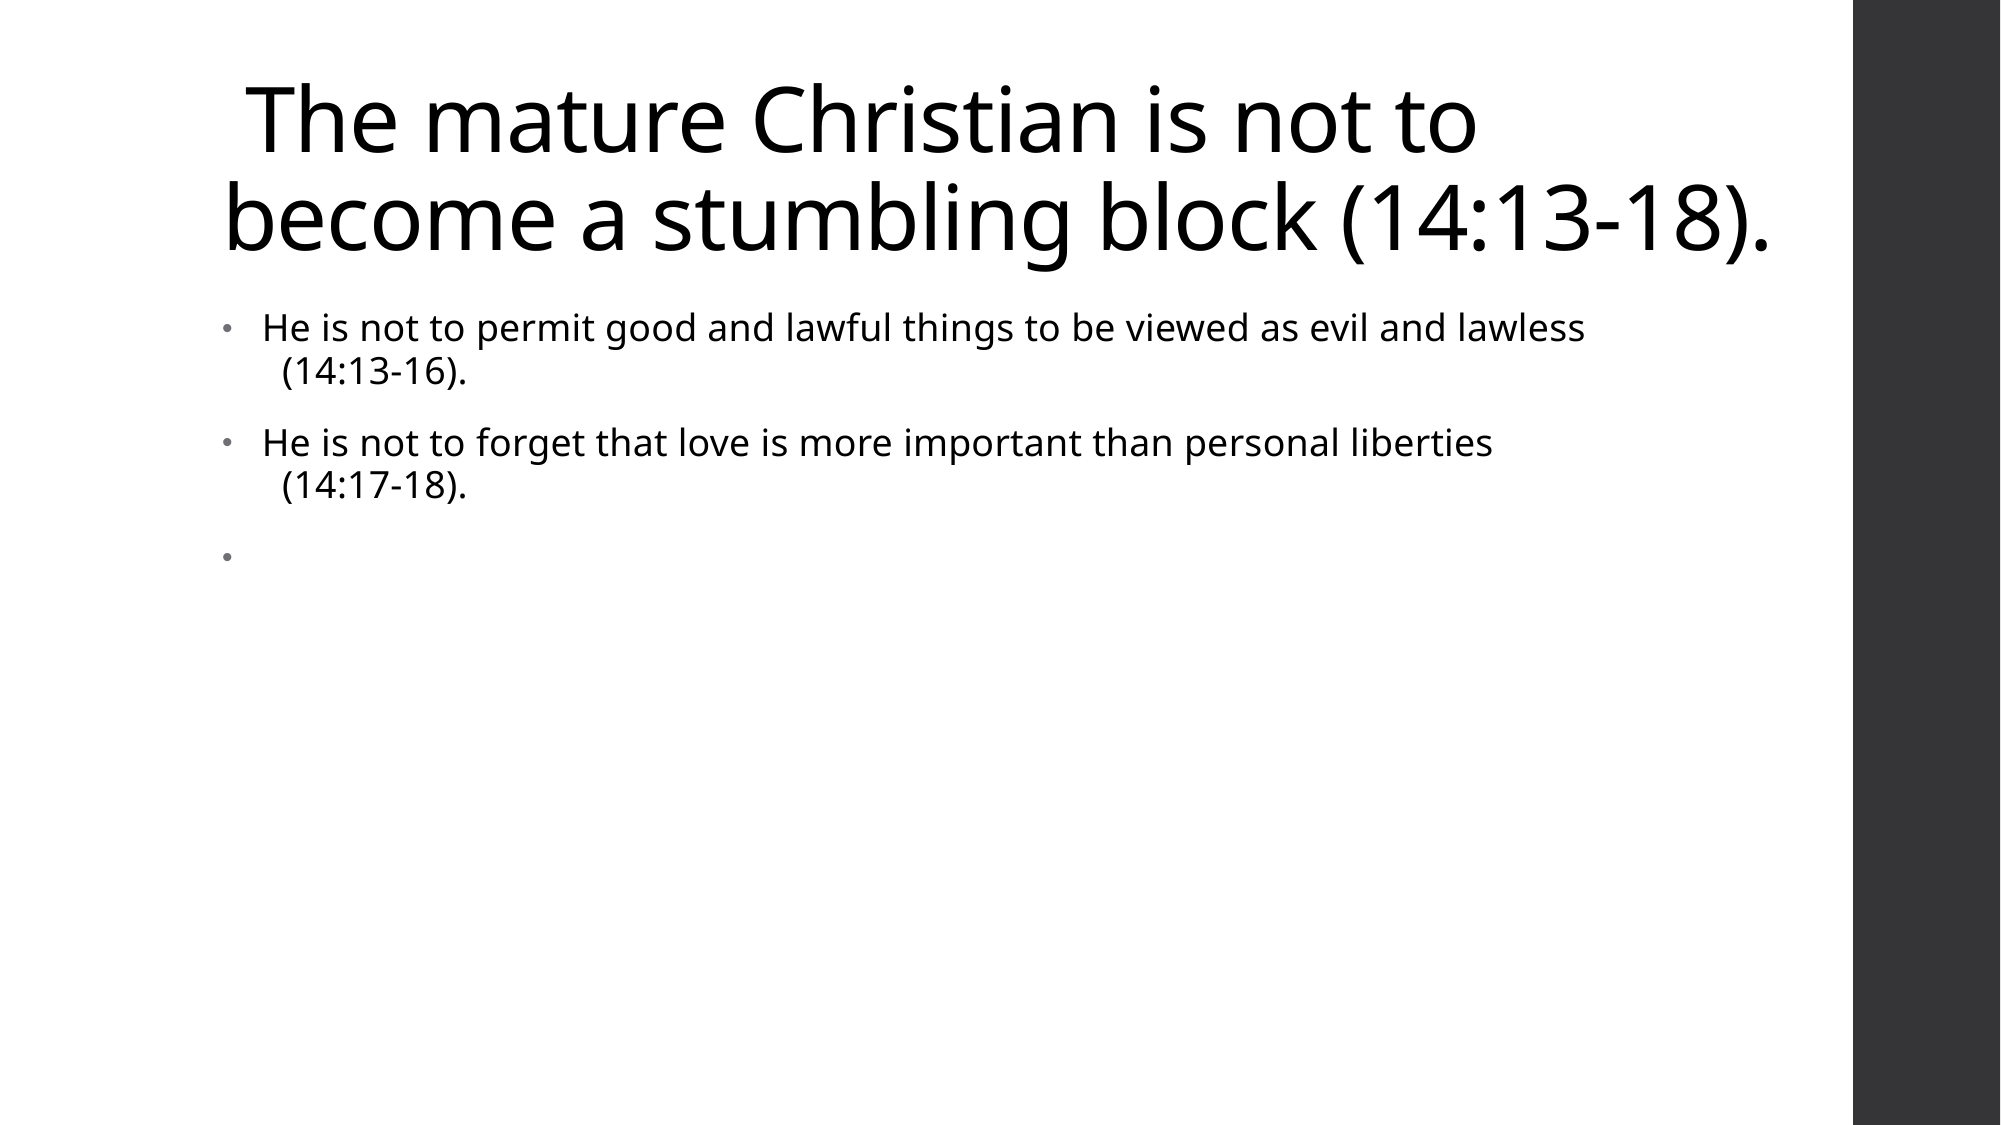

# The mature Christian is not to become a stumbling block (14:13-18).
 He is not to permit good and lawful things to be viewed as evil and lawless (14:13-16).
 He is not to forget that love is more important than personal liberties (14:17-18).